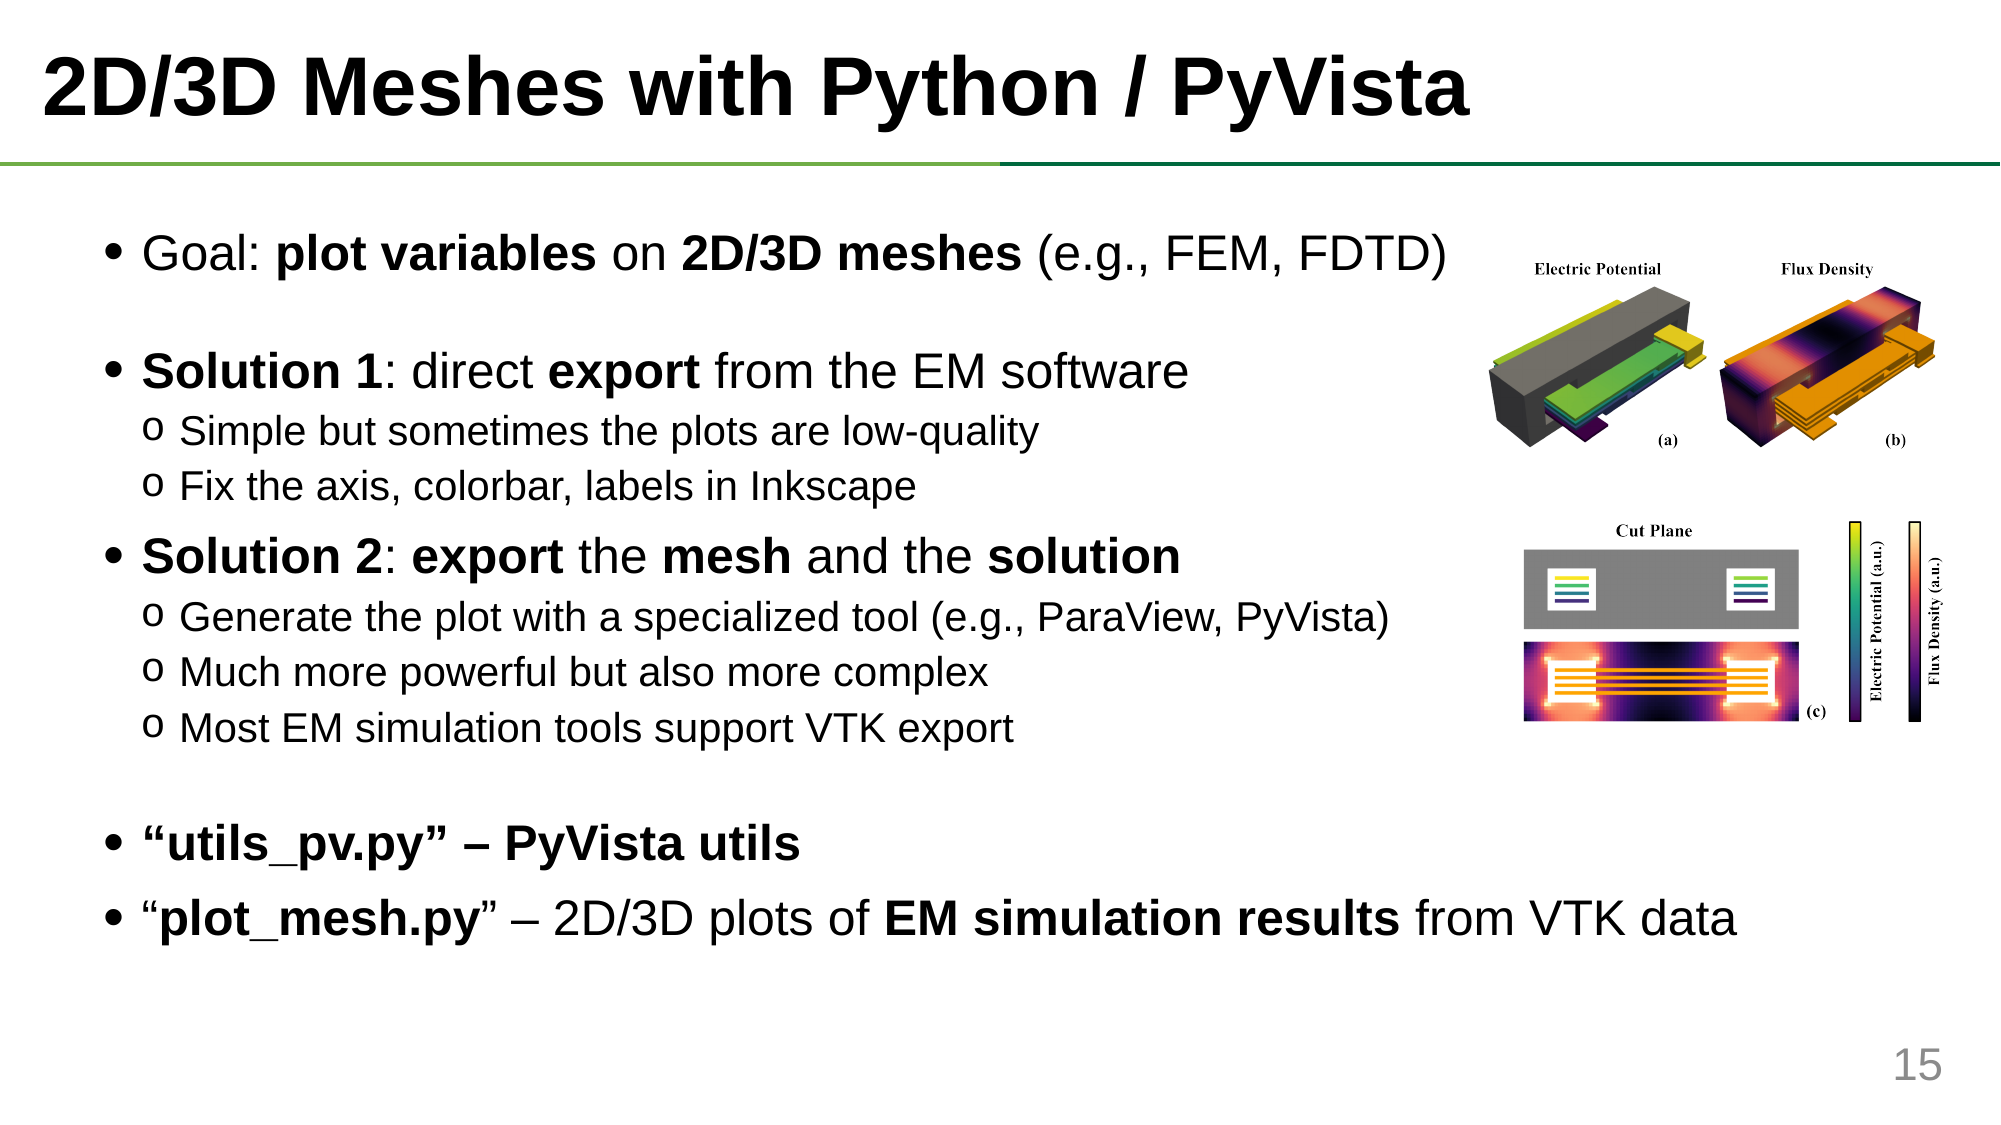

# 2D/3D Meshes with Python / PyVista
Goal: plot variables on 2D/3D meshes (e.g., FEM, FDTD)
Solution 1: direct export from the EM software
Simple but sometimes the plots are low-quality
Fix the axis, colorbar, labels in Inkscape
Solution 2: export the mesh and the solution
Generate the plot with a specialized tool (e.g., ParaView, PyVista)
Much more powerful but also more complex
Most EM simulation tools support VTK export
“utils_pv.py” – PyVista utils
“plot_mesh.py” – 2D/3D plots of EM simulation results from VTK data
15